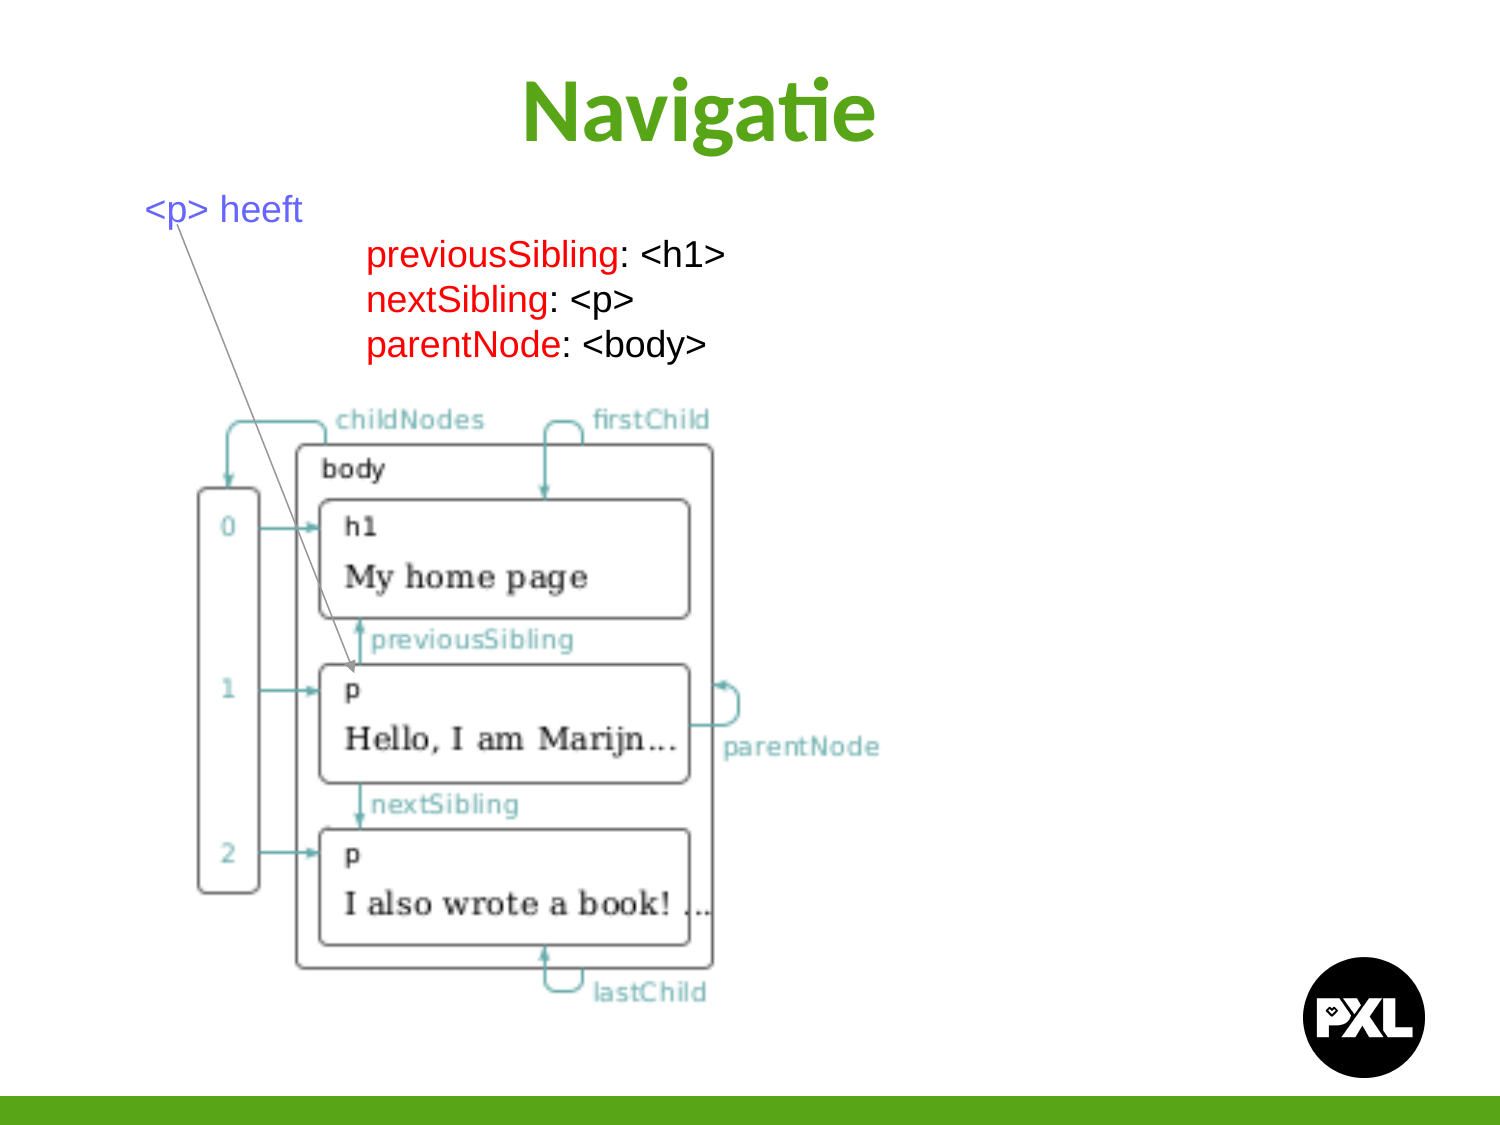

Navigatie
<p> heeft
			previousSibling: <h1>
			nextSibling: <p>
			parentNode: <body>